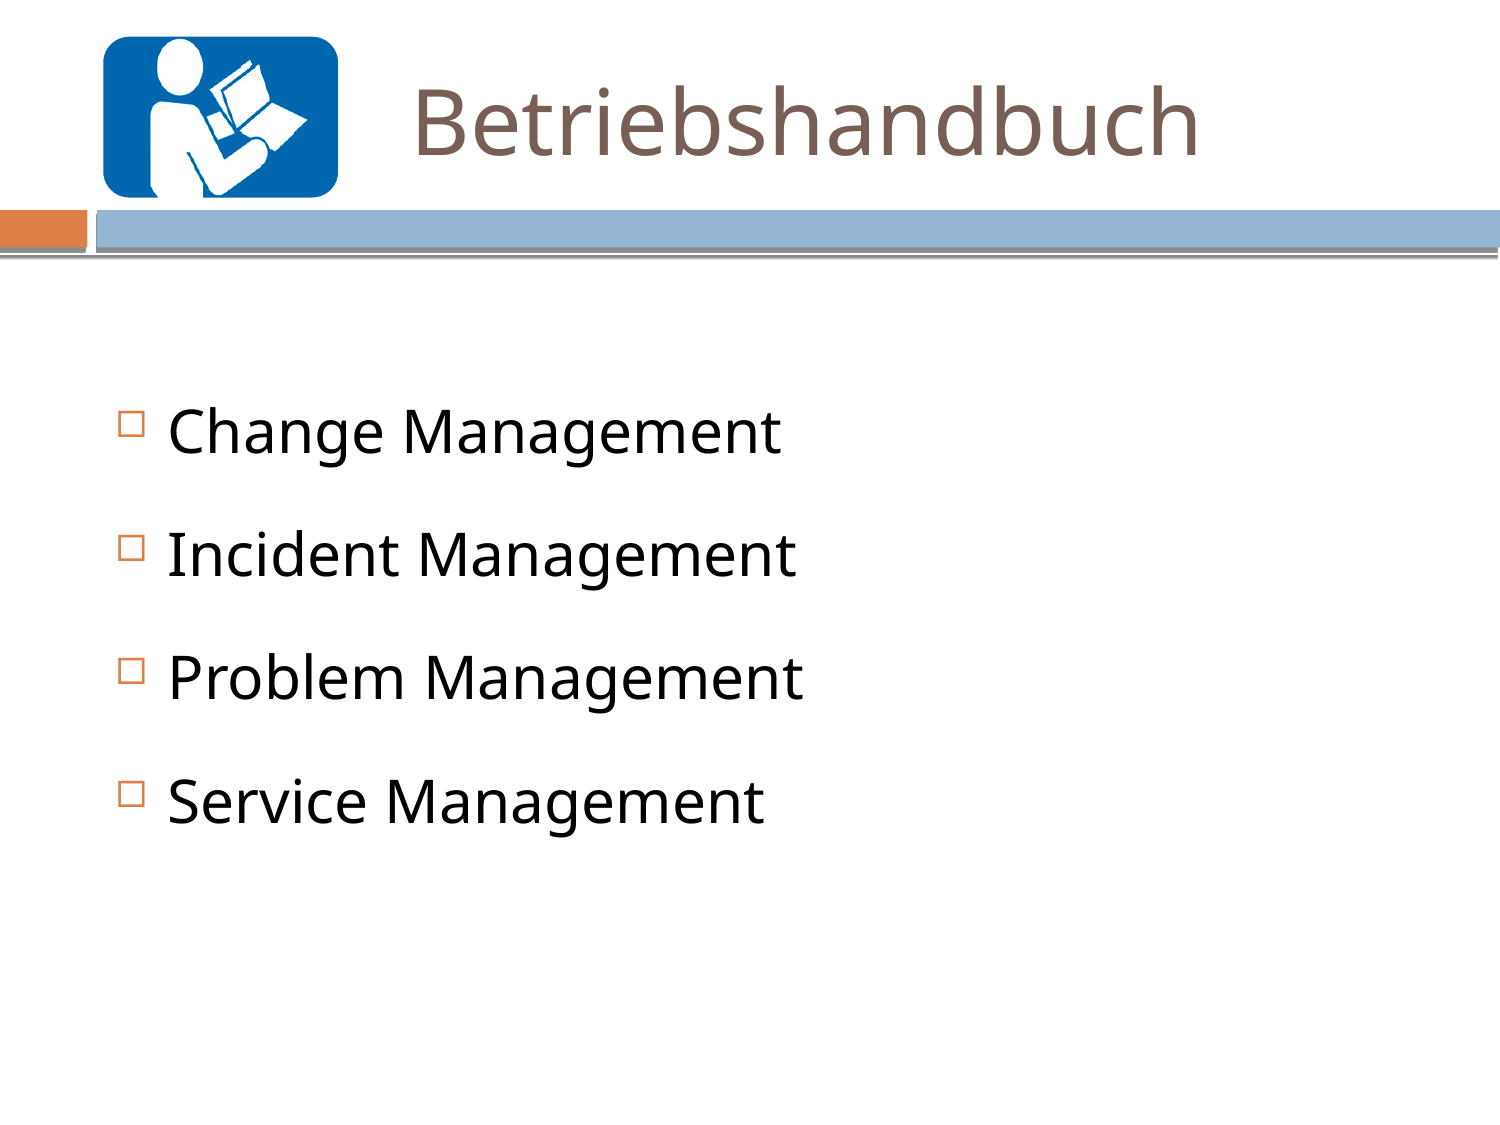

# Betriebshandbuch
Change Management
Incident Management
Problem Management
Service Management